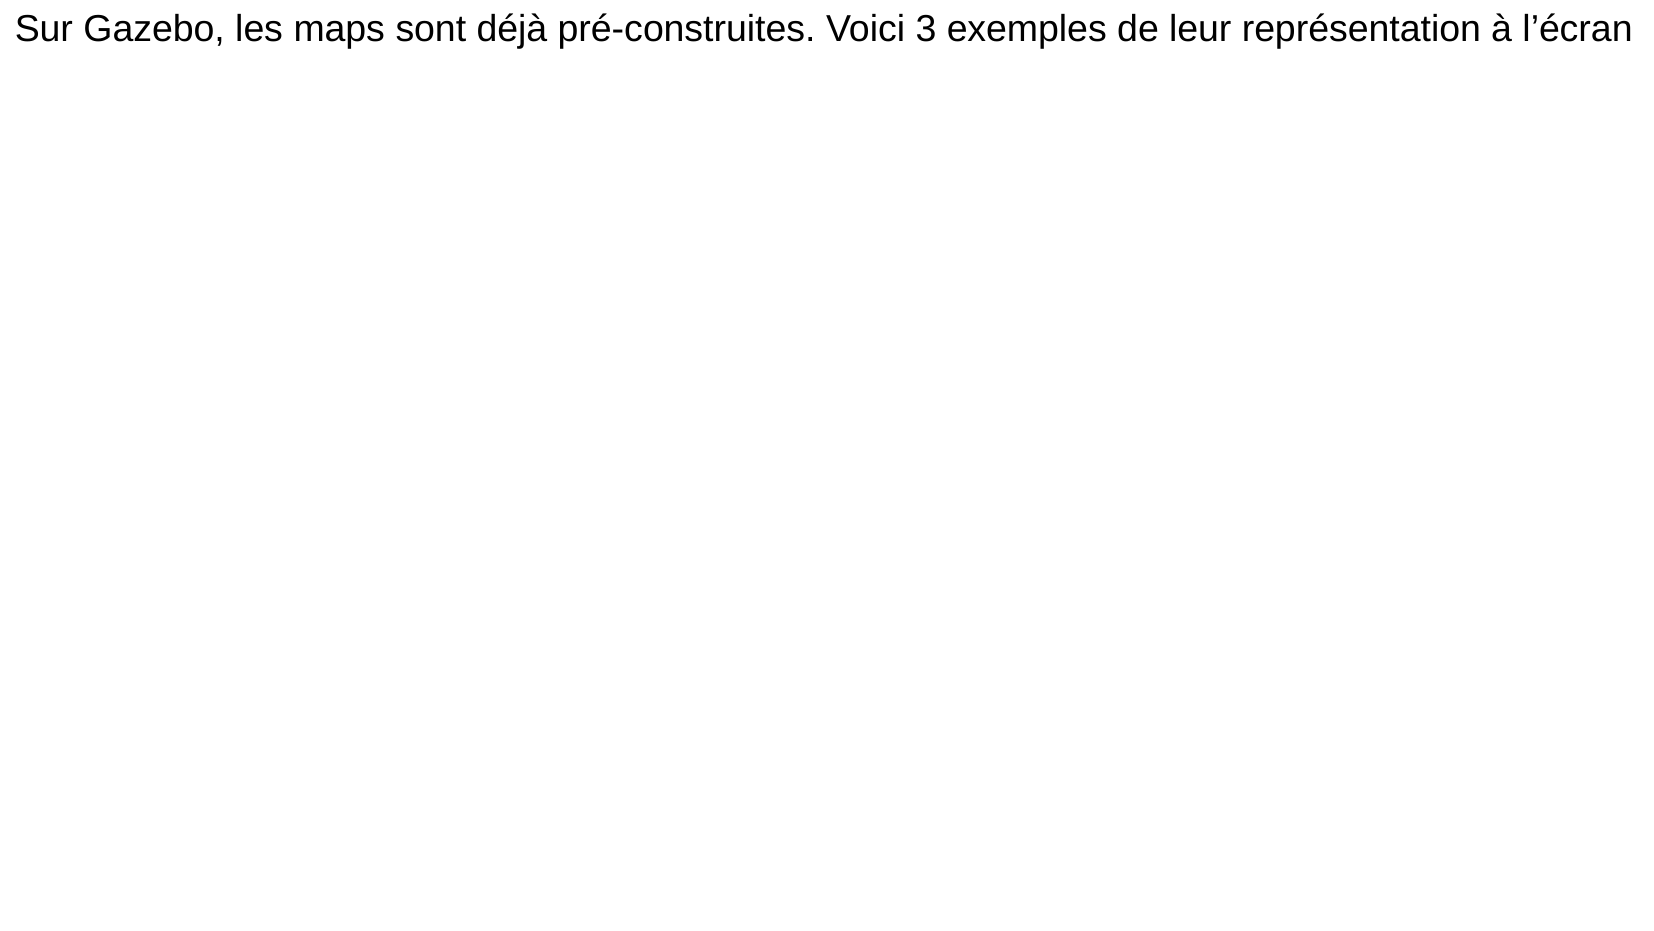

Sur Gazebo, les maps sont déjà pré-construites. Voici 3 exemples de leur représentation à l’écran